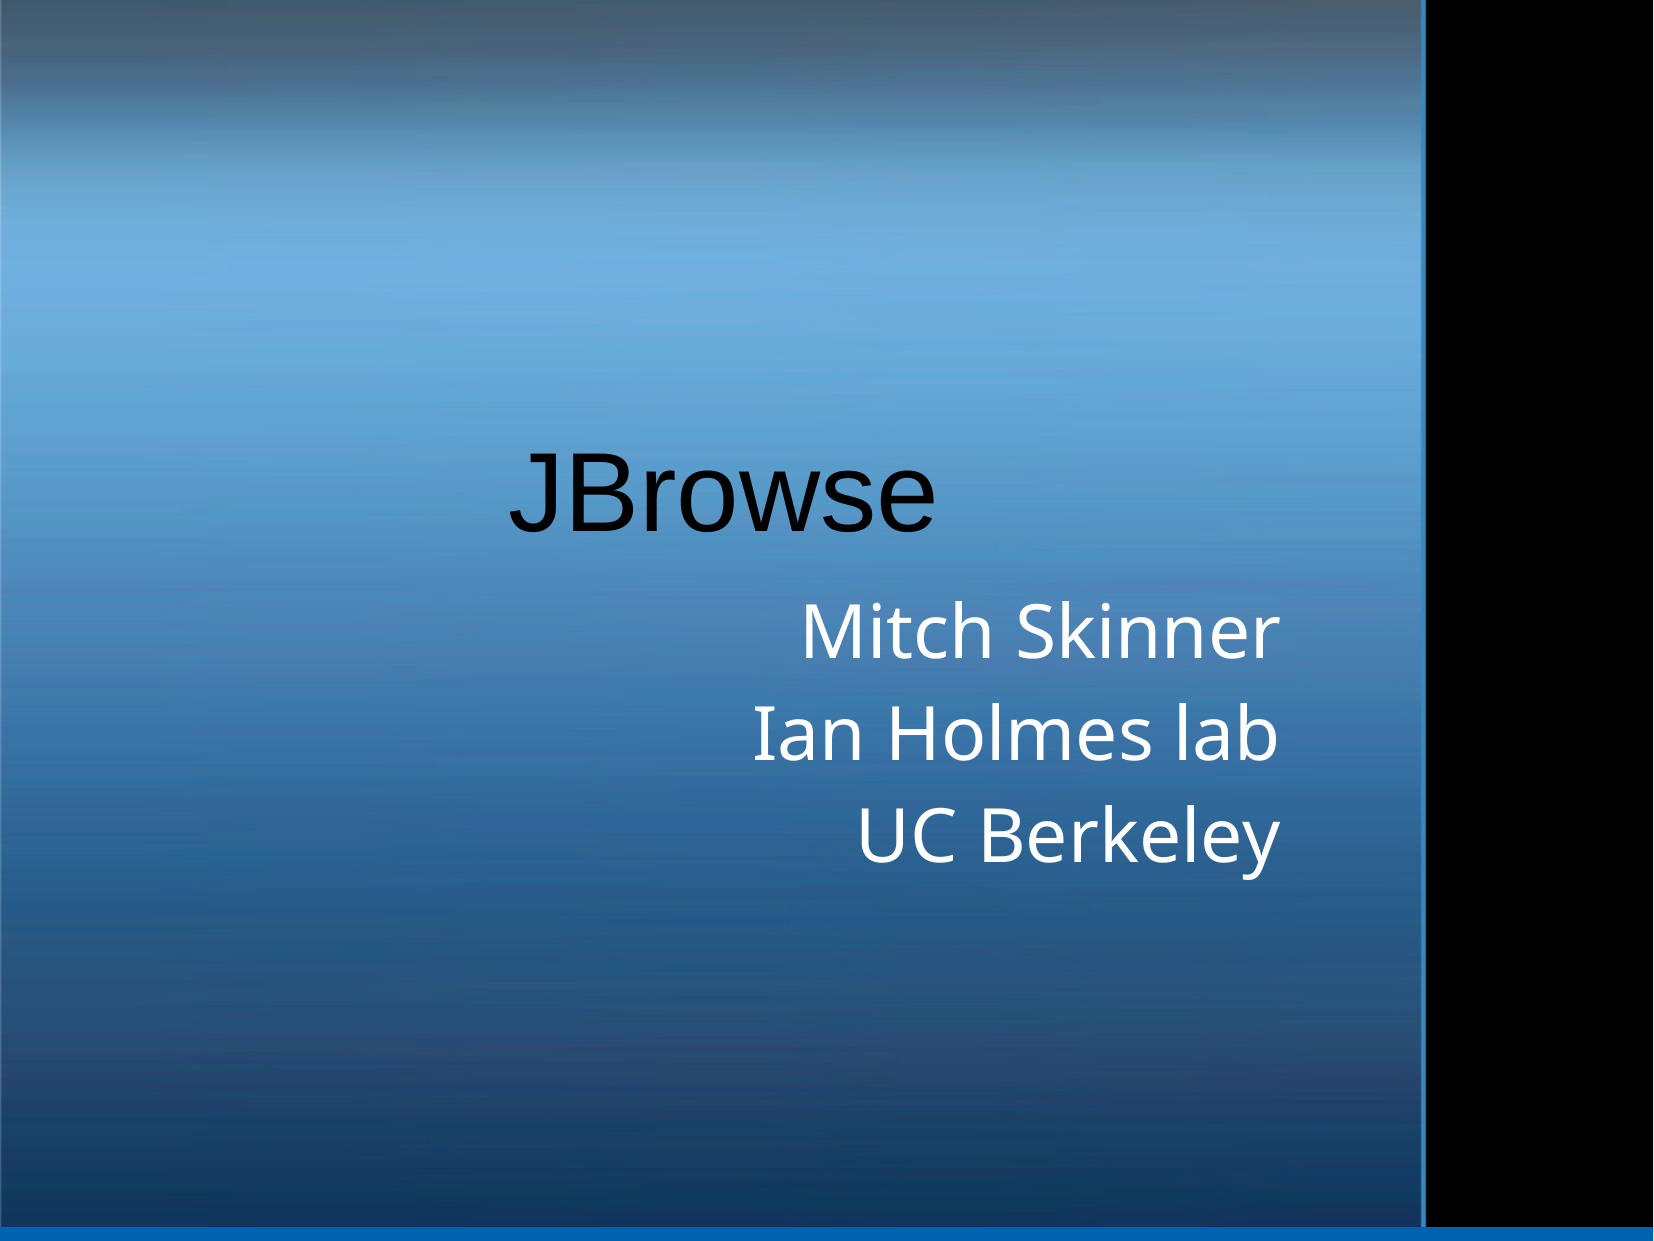

# JBrowse
Mitch Skinner
Ian Holmes lab
UC Berkeley